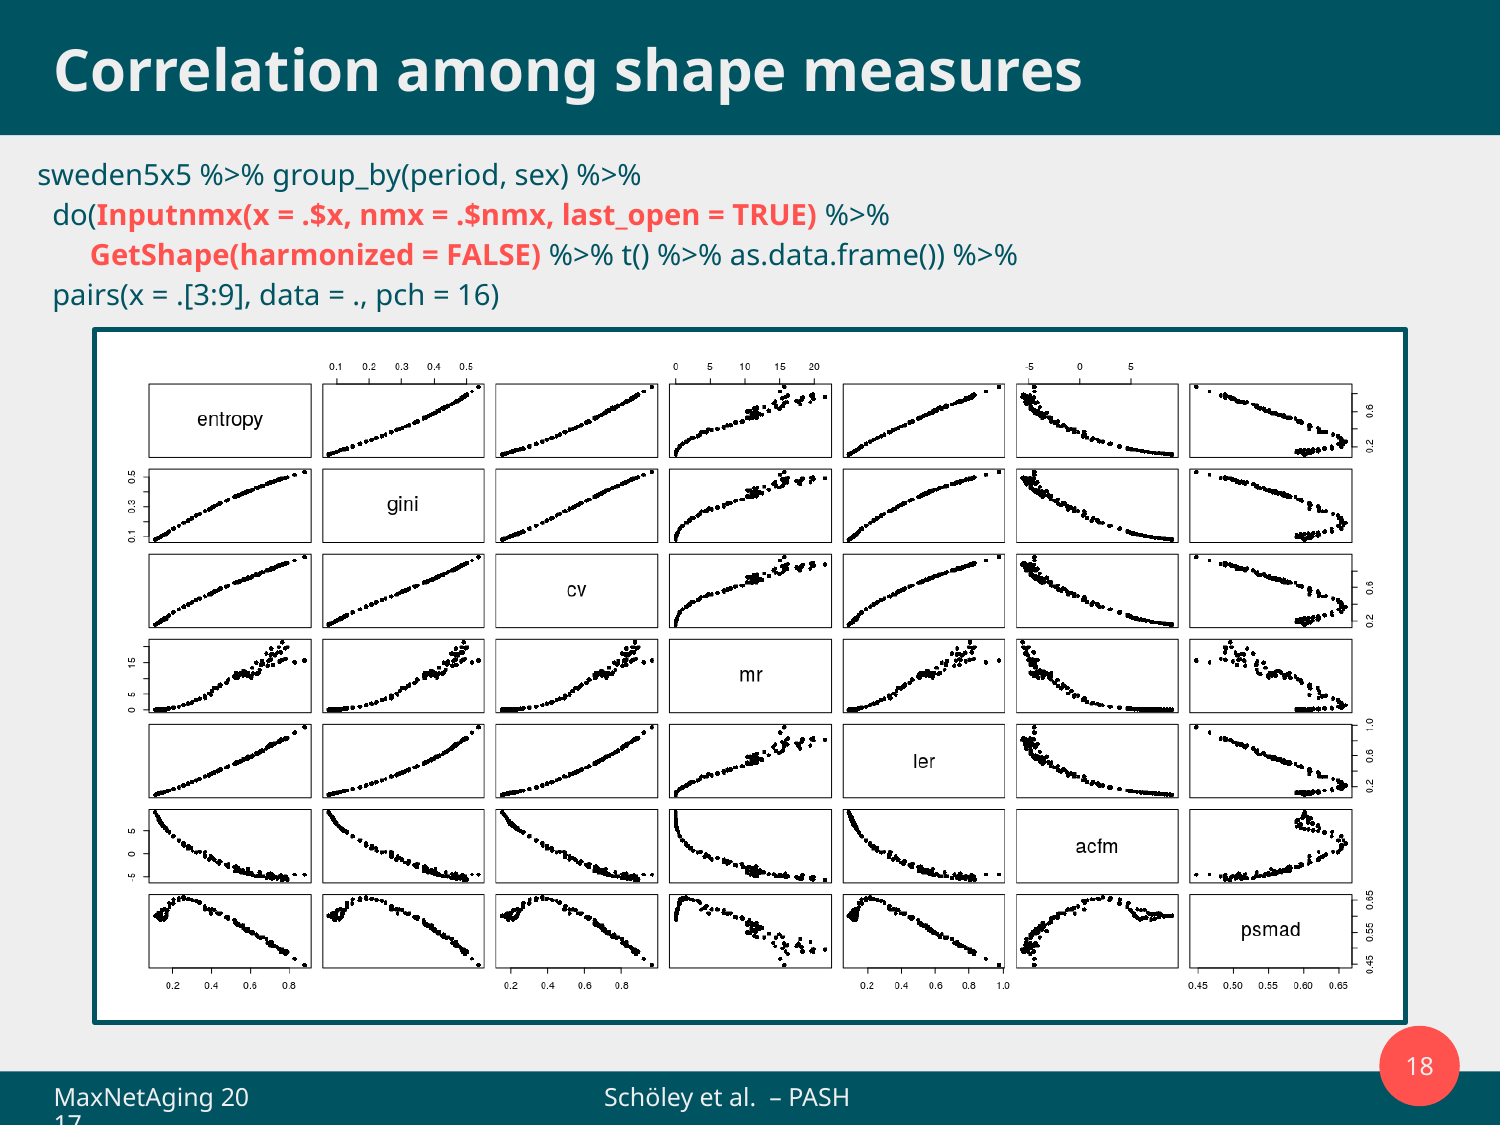

# Correlation among shape measures
sweden5x5 %>% group_by(period, sex) %>%
 do(Inputnmx(x = .$x, nmx = .$nmx, last_open = TRUE) %>%
 GetShape(harmonized = FALSE) %>% t() %>% as.data.frame()) %>%
 pairs(x = .[3:9], data = ., pch = 16)
18
MaxNetAging 2017
Schöley et al. – PASH